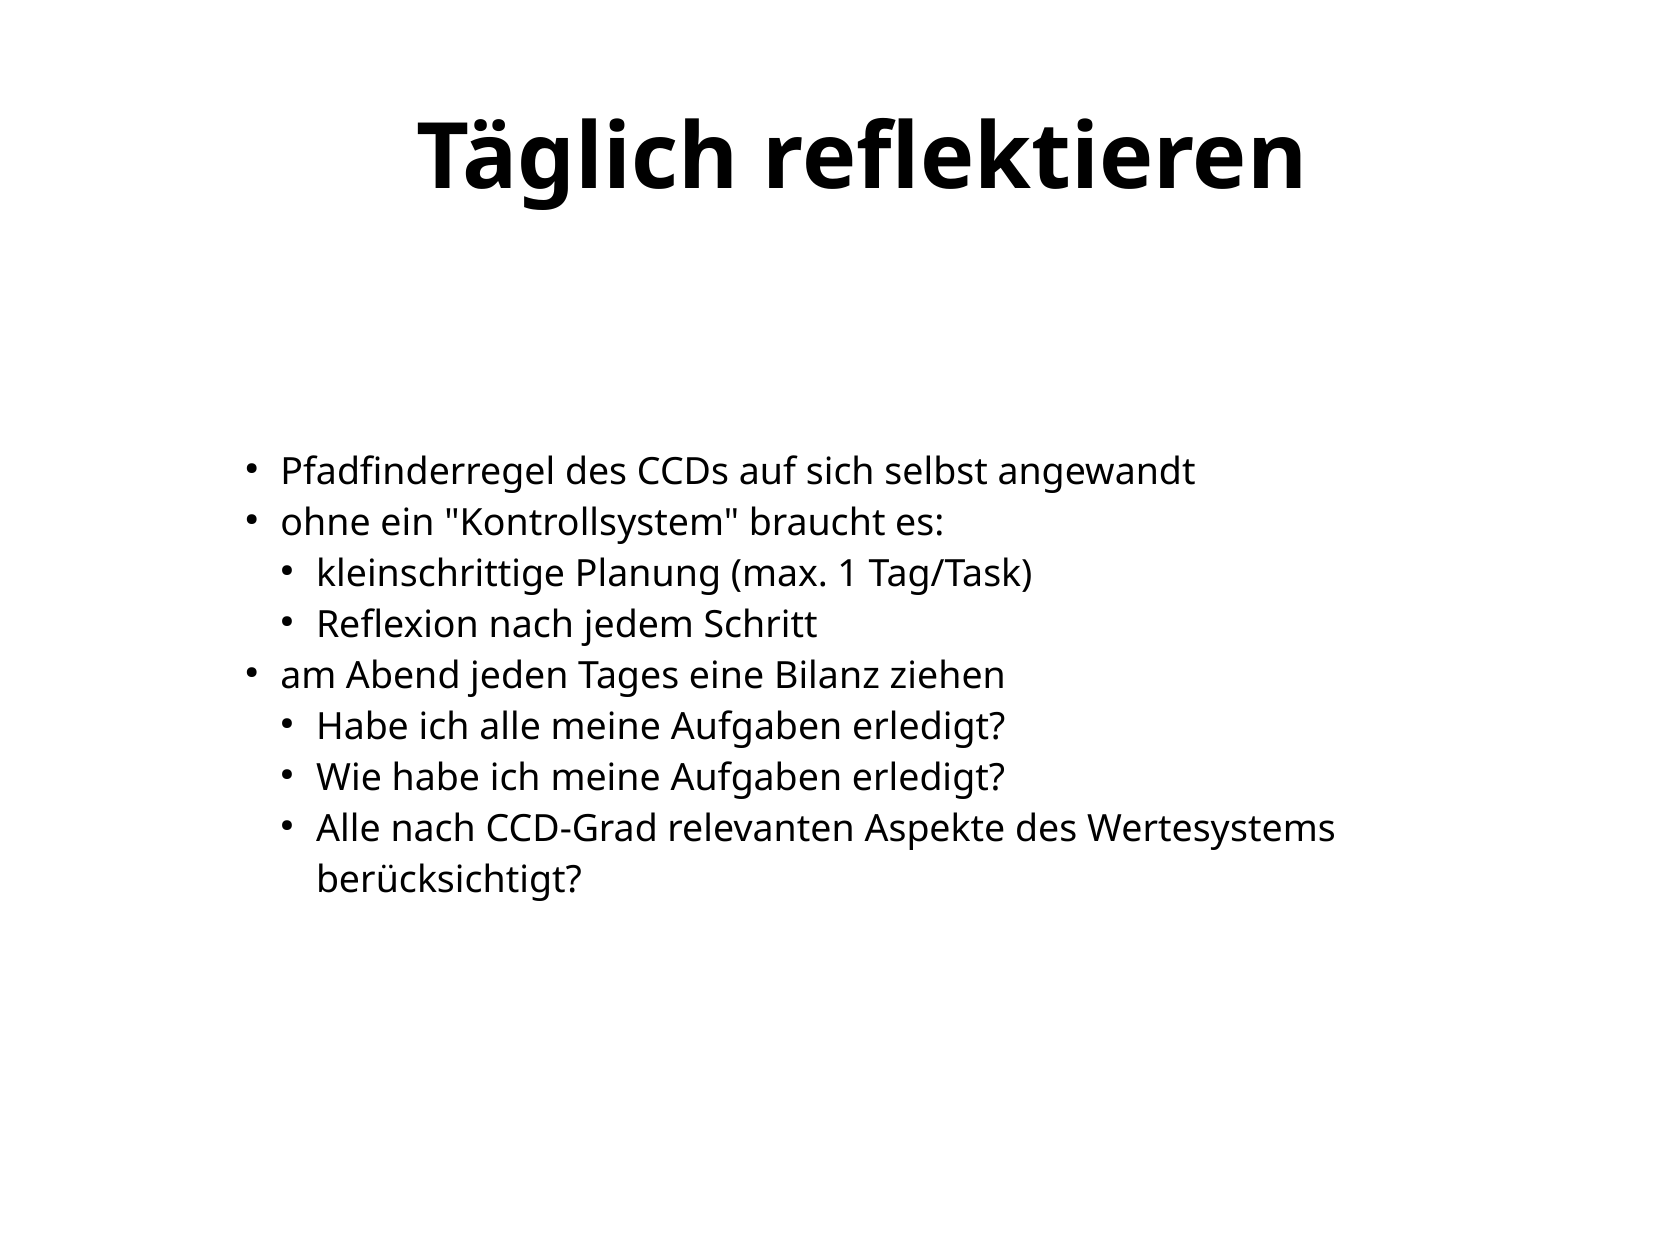

# Täglich reflektieren
Pfadfinderregel des CCDs auf sich selbst angewandt
ohne ein "Kontrollsystem" braucht es:
kleinschrittige Planung (max. 1 Tag/Task)
Reflexion nach jedem Schritt
am Abend jeden Tages eine Bilanz ziehen
Habe ich alle meine Aufgaben erledigt?
Wie habe ich meine Aufgaben erledigt?
Alle nach CCD-Grad relevanten Aspekte des Wertesystems berücksichtigt?